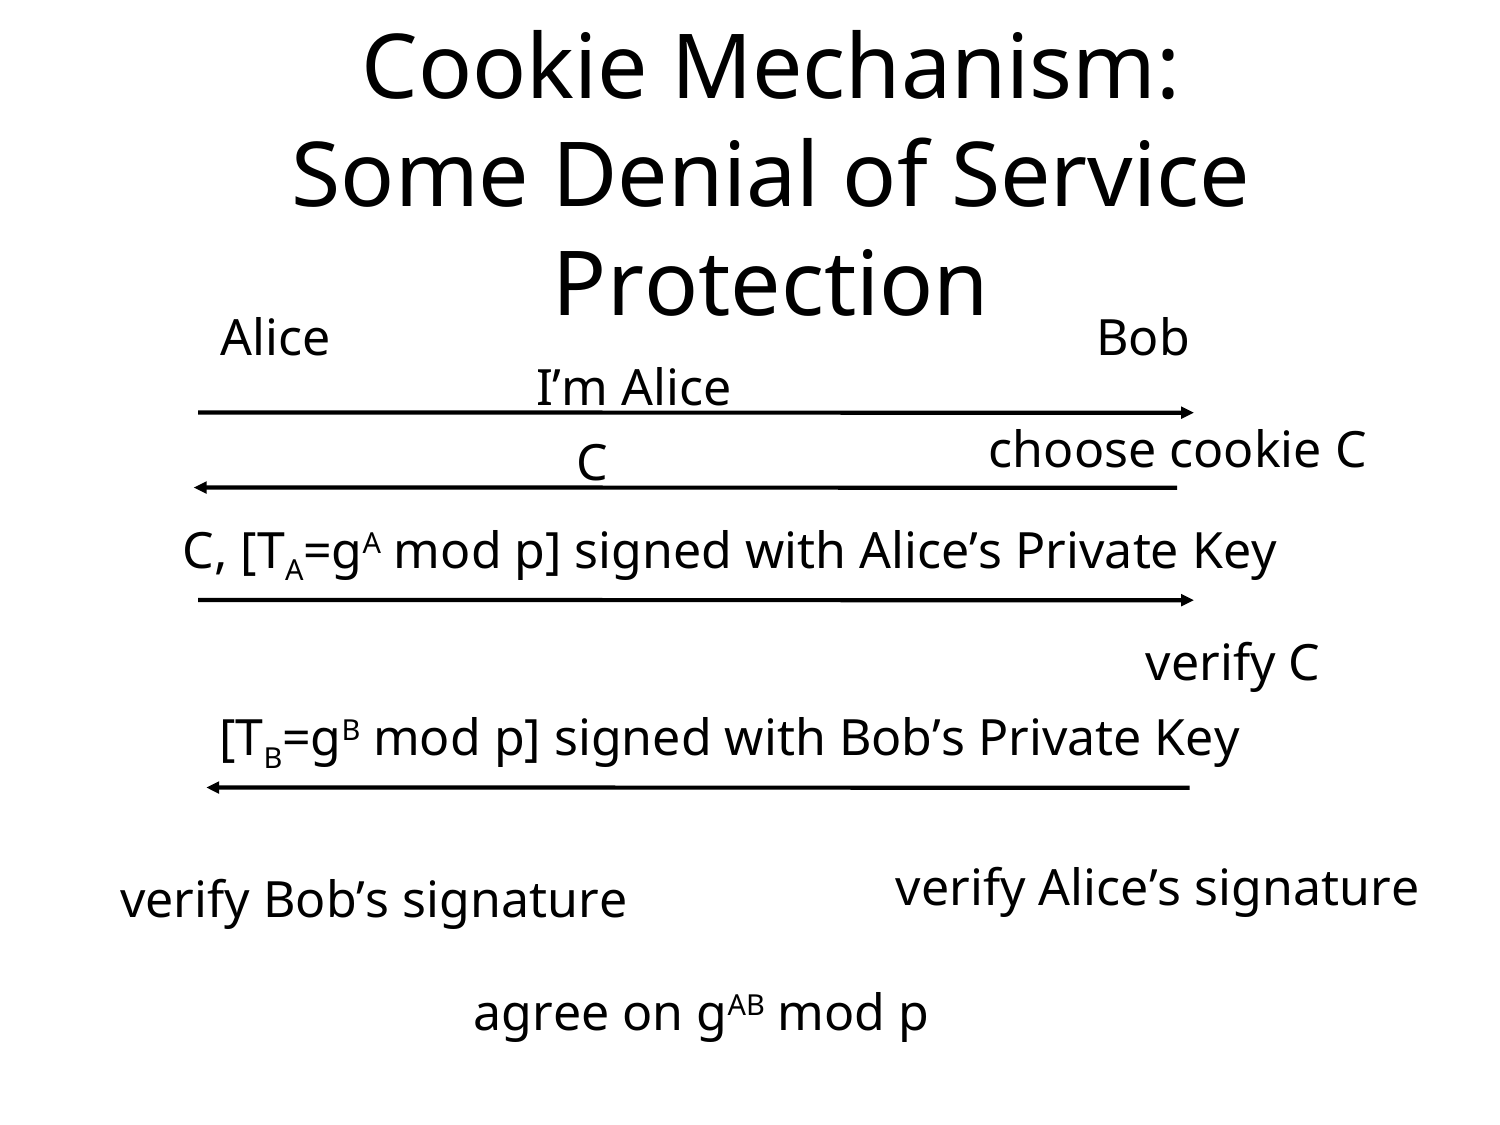

# Cookie Mechanism: Some Denial of Service Protection
Alice
Bob
I’m Alice
choose cookie C
C
C, [TA=gA mod p] signed with Alice’s Private Key
verify C
[TB=gB mod p] signed with Bob’s Private Key
verify Alice’s signature
verify Bob’s signature
agree on gAB mod p